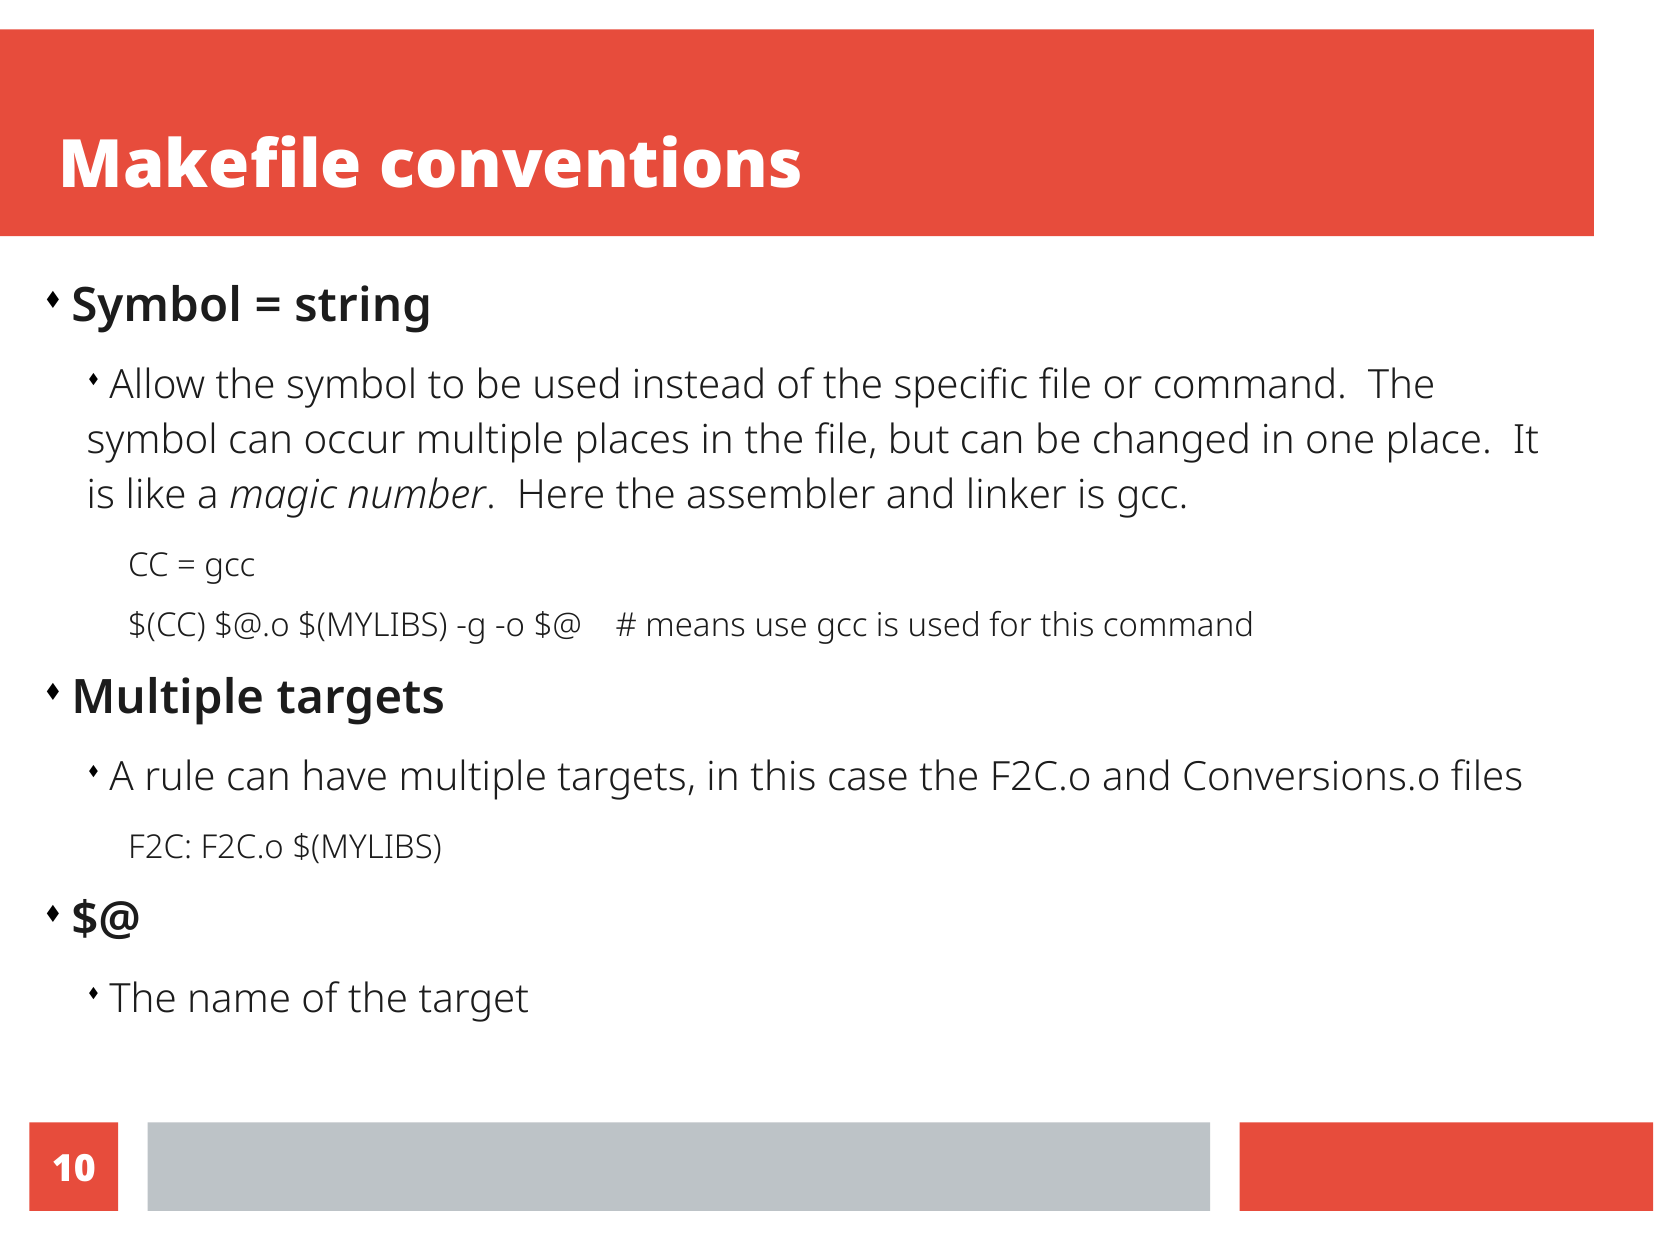

# Makefile conventions
 Symbol = string
 Allow the symbol to be used instead of the specific file or command. The symbol can occur multiple places in the file, but can be changed in one place. It is like a magic number. Here the assembler and linker is gcc.
CC = gcc
$(CC) $@.o $(MYLIBS) -g -o $@ # means use gcc is used for this command
 Multiple targets
 A rule can have multiple targets, in this case the F2C.o and Conversions.o files
F2C: F2C.o $(MYLIBS)
 $@
 The name of the target
10